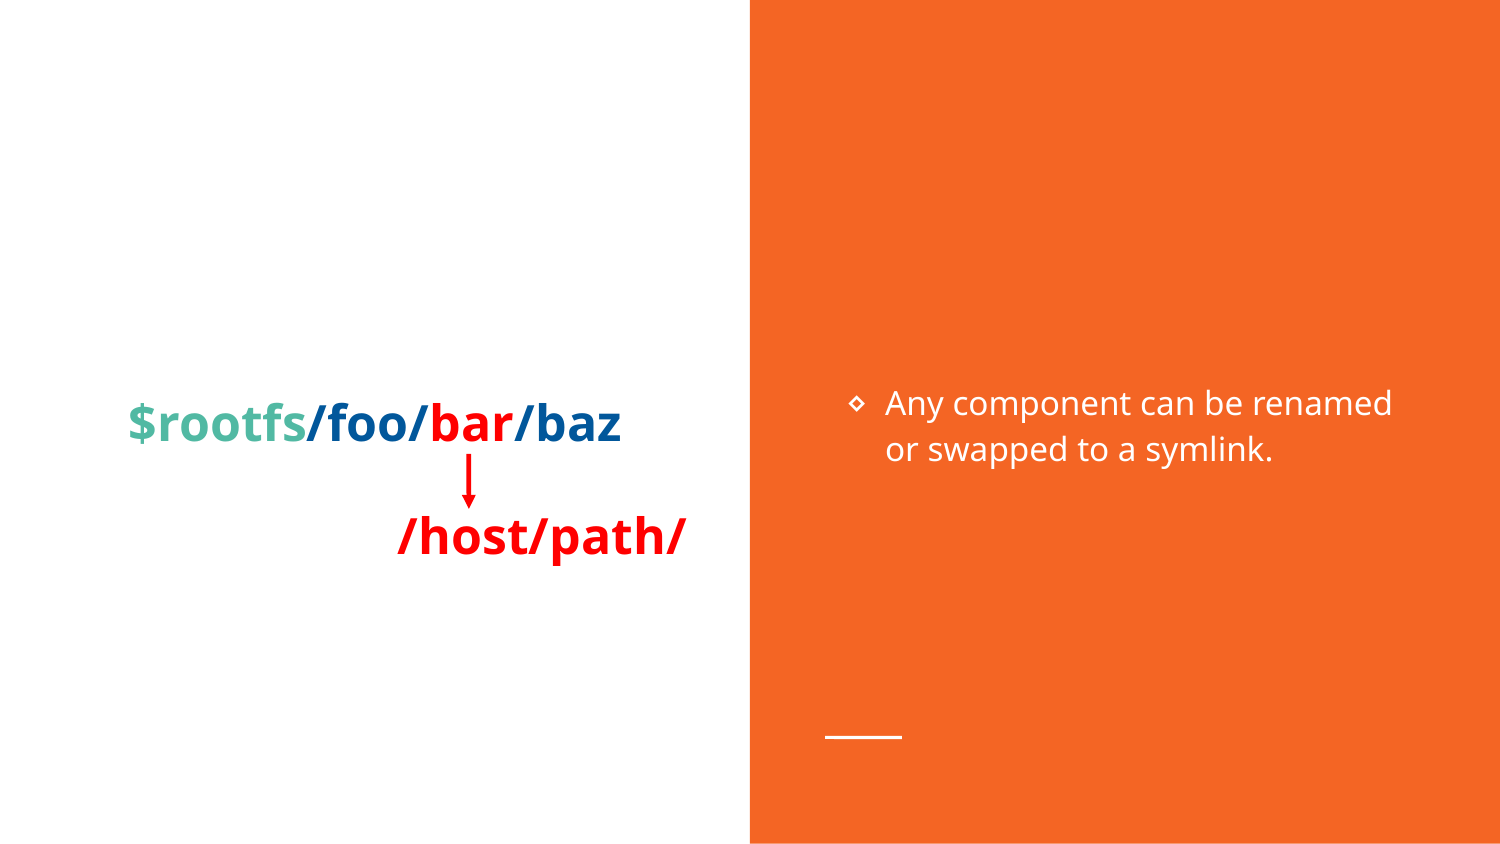

Any component can be renamed or swapped to a symlink.
# $rootfs/foo/bar/baz
/host/path/